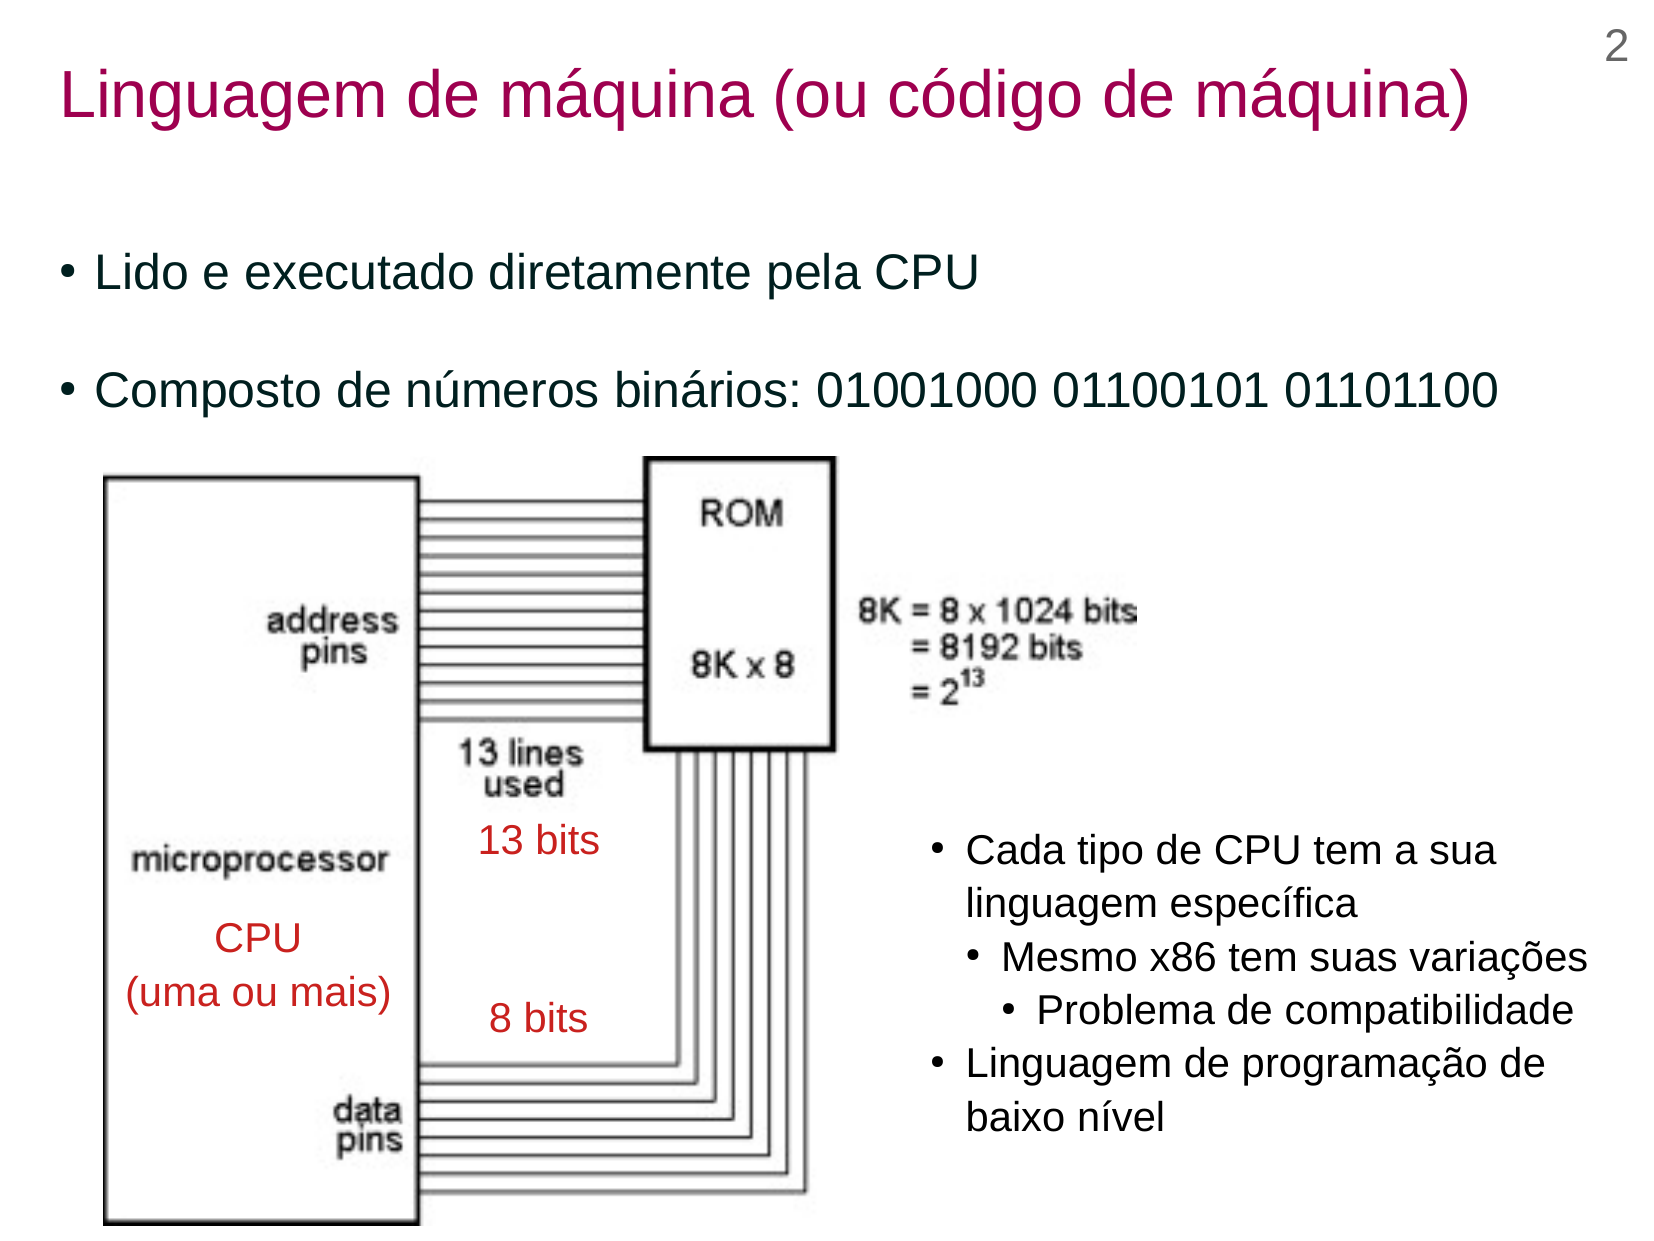

2
# Linguagem de máquina (ou código de máquina)
Lido e executado diretamente pela CPU
Composto de números binários: 01001000 01100101 01101100
13 bits
Cada tipo de CPU tem a sua linguagem específica
Mesmo x86 tem suas variações
Problema de compatibilidade
Linguagem de programação de baixo nível
CPU
(uma ou mais)
8 bits